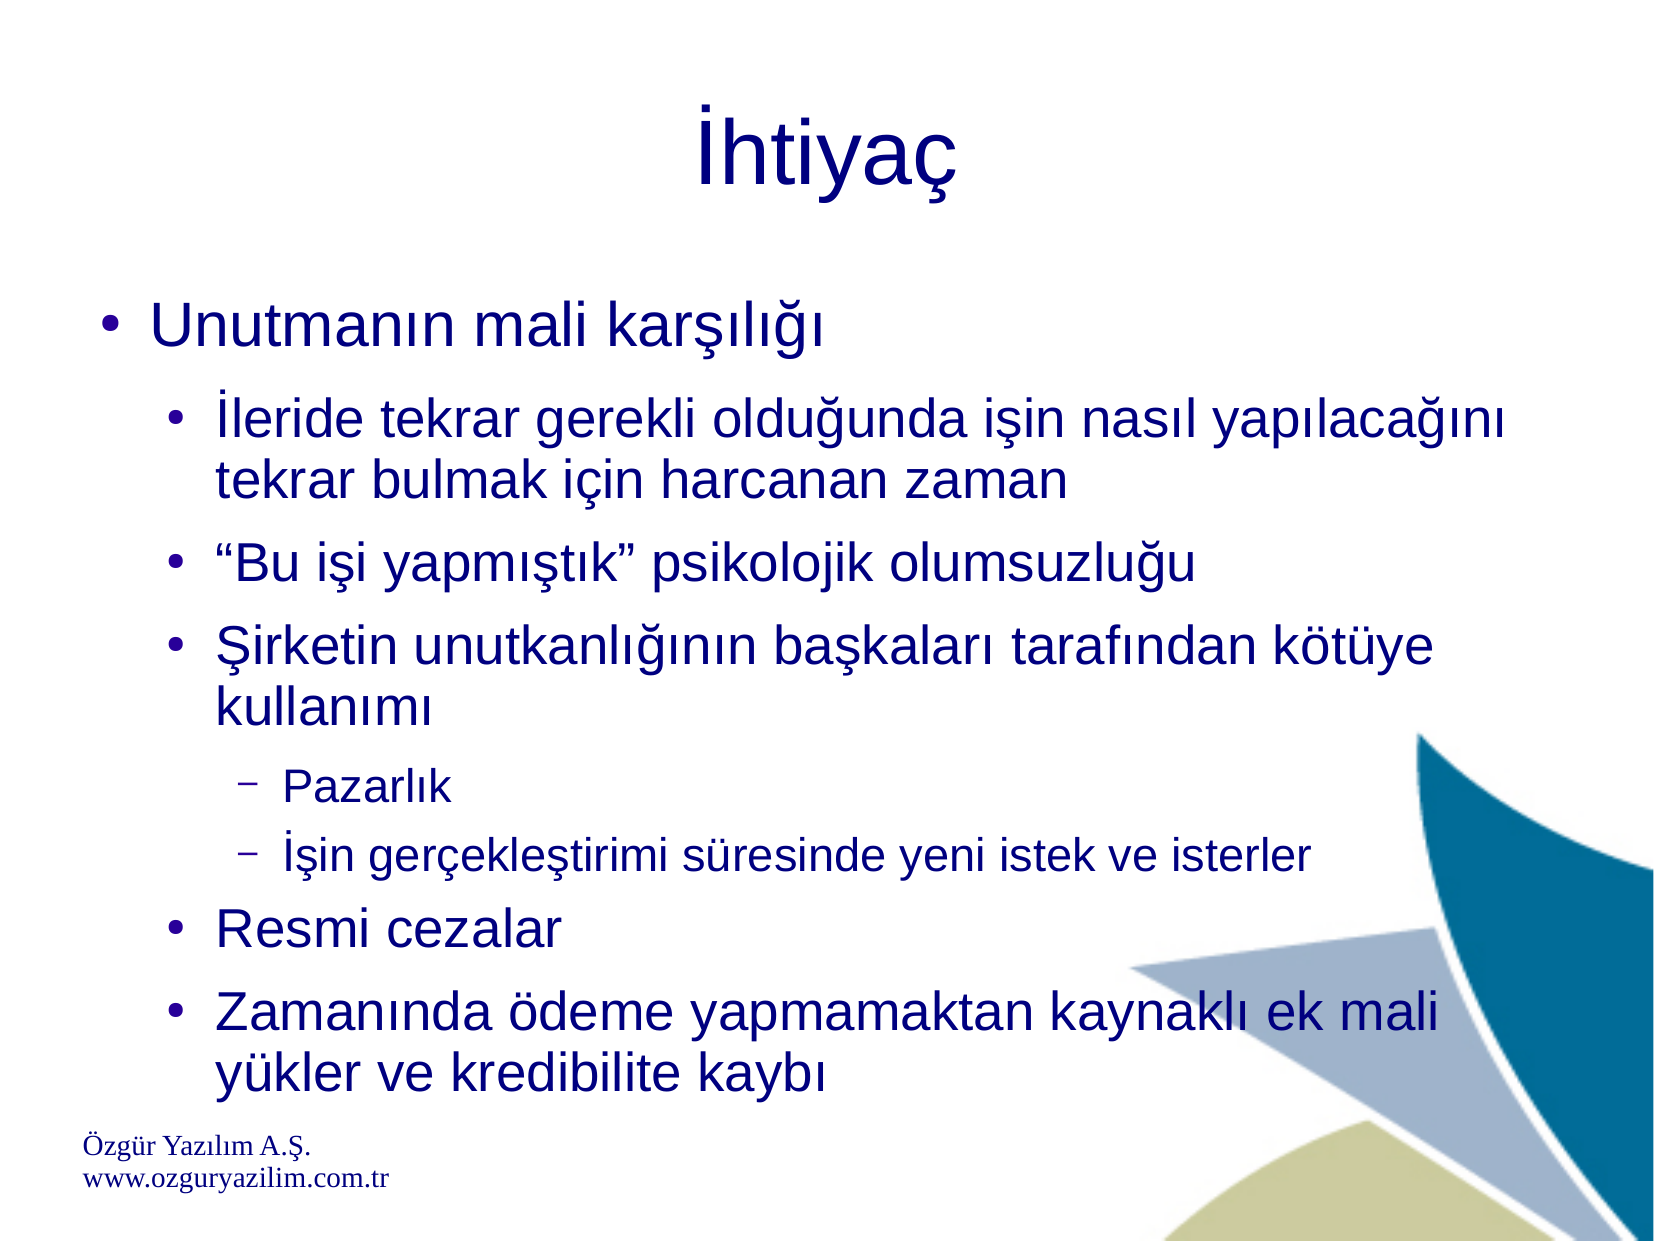

# İhtiyaç
Unutmanın mali karşılığı
İleride tekrar gerekli olduğunda işin nasıl yapılacağını tekrar bulmak için harcanan zaman
“Bu işi yapmıştık” psikolojik olumsuzluğu
Şirketin unutkanlığının başkaları tarafından kötüye kullanımı
Pazarlık
İşin gerçekleştirimi süresinde yeni istek ve isterler
Resmi cezalar
Zamanında ödeme yapmamaktan kaynaklı ek mali yükler ve kredibilite kaybı